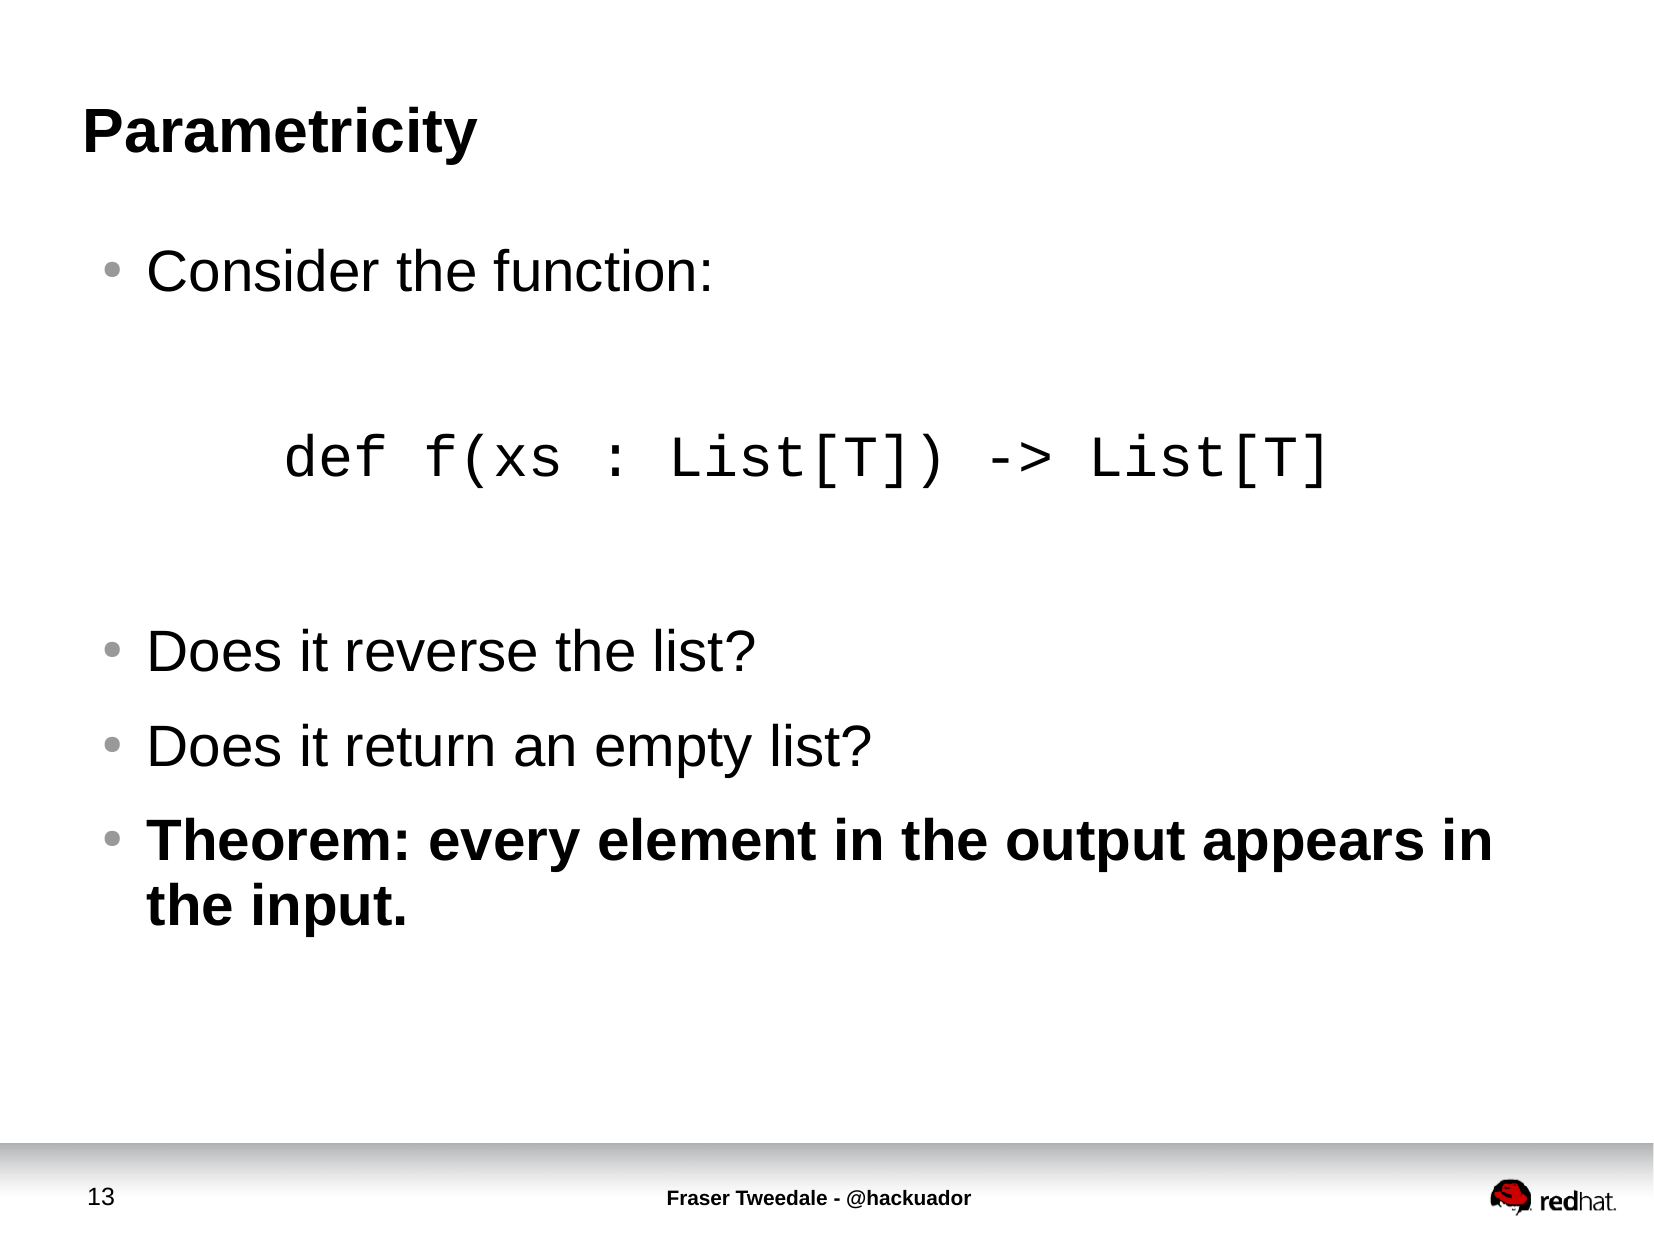

# Parametricity
Consider the function:
def f(xs : List[T]) -> List[T]
Does it reverse the list?
Does it return an empty list?
Theorem: every element in the output appears in the input.